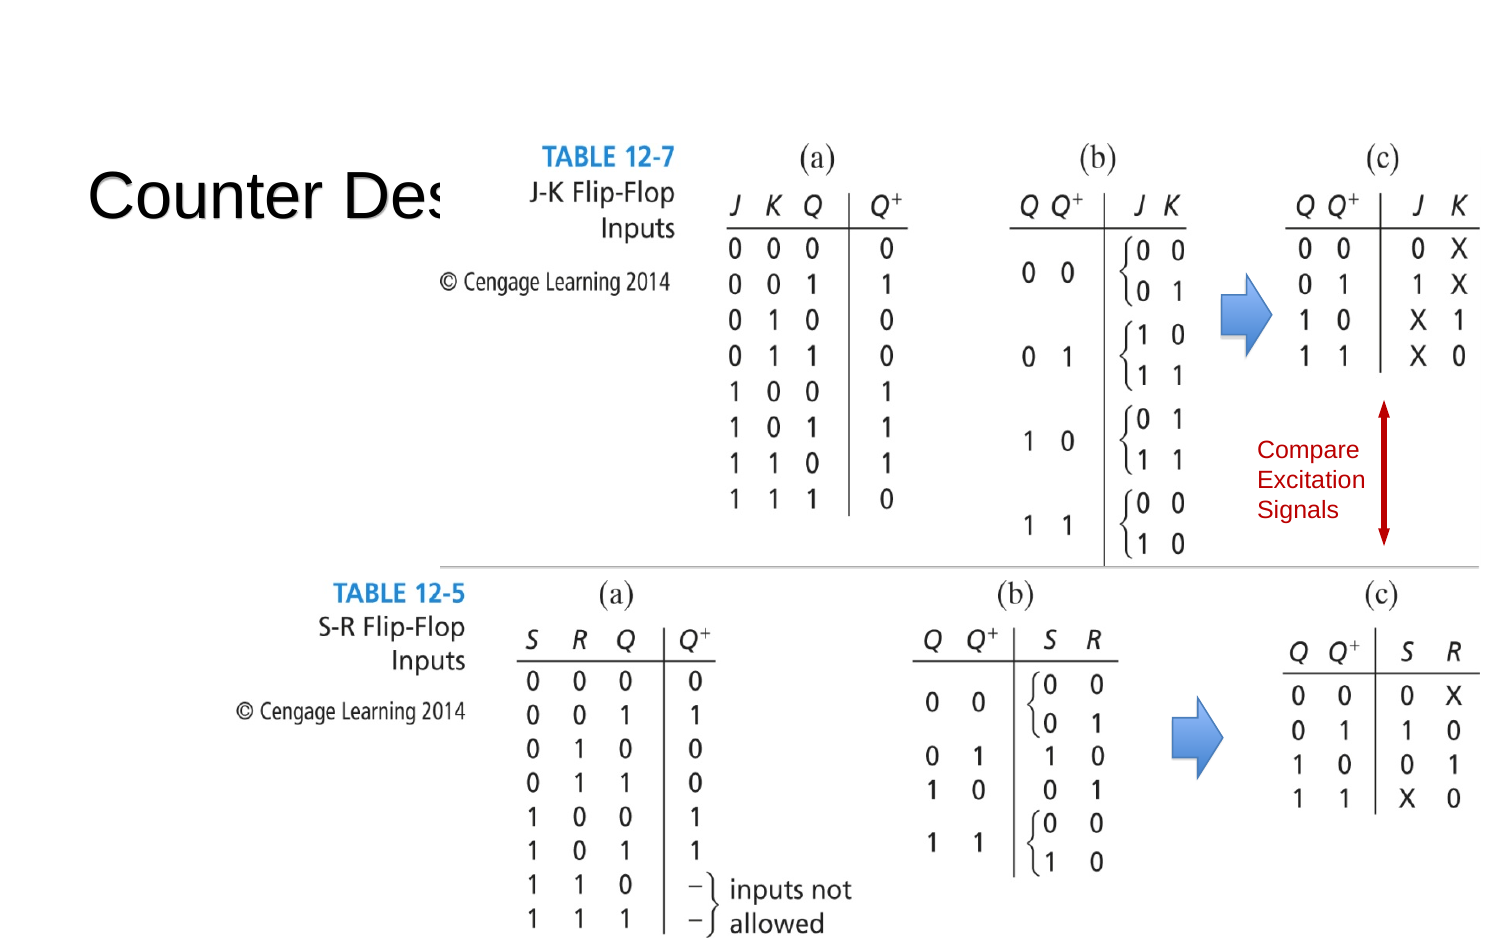

# Counter Design with SR/JK FFs
Compare Excitation Signals
SP24